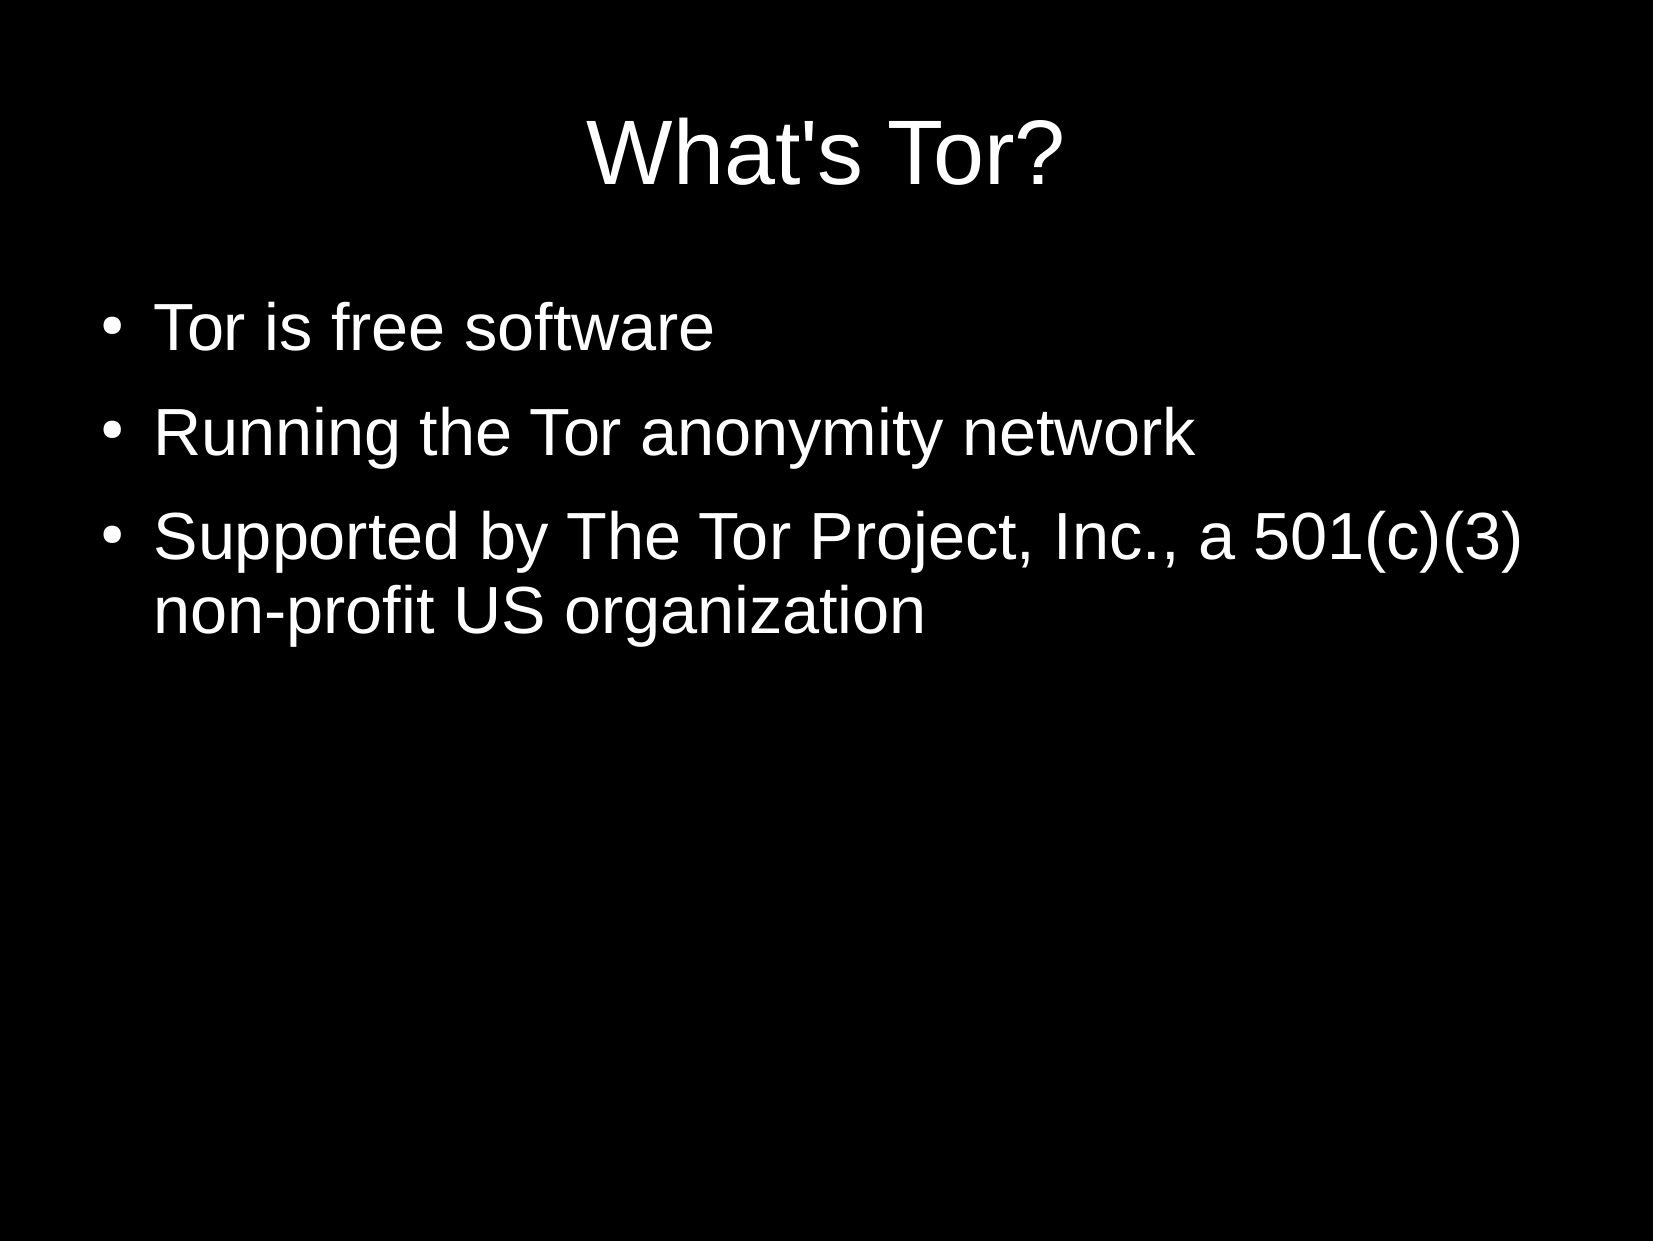

# What's Tor?
Tor is free software
Running the Tor anonymity network
Supported by The Tor Project, Inc., a 501(c)(3) non-profit US organization